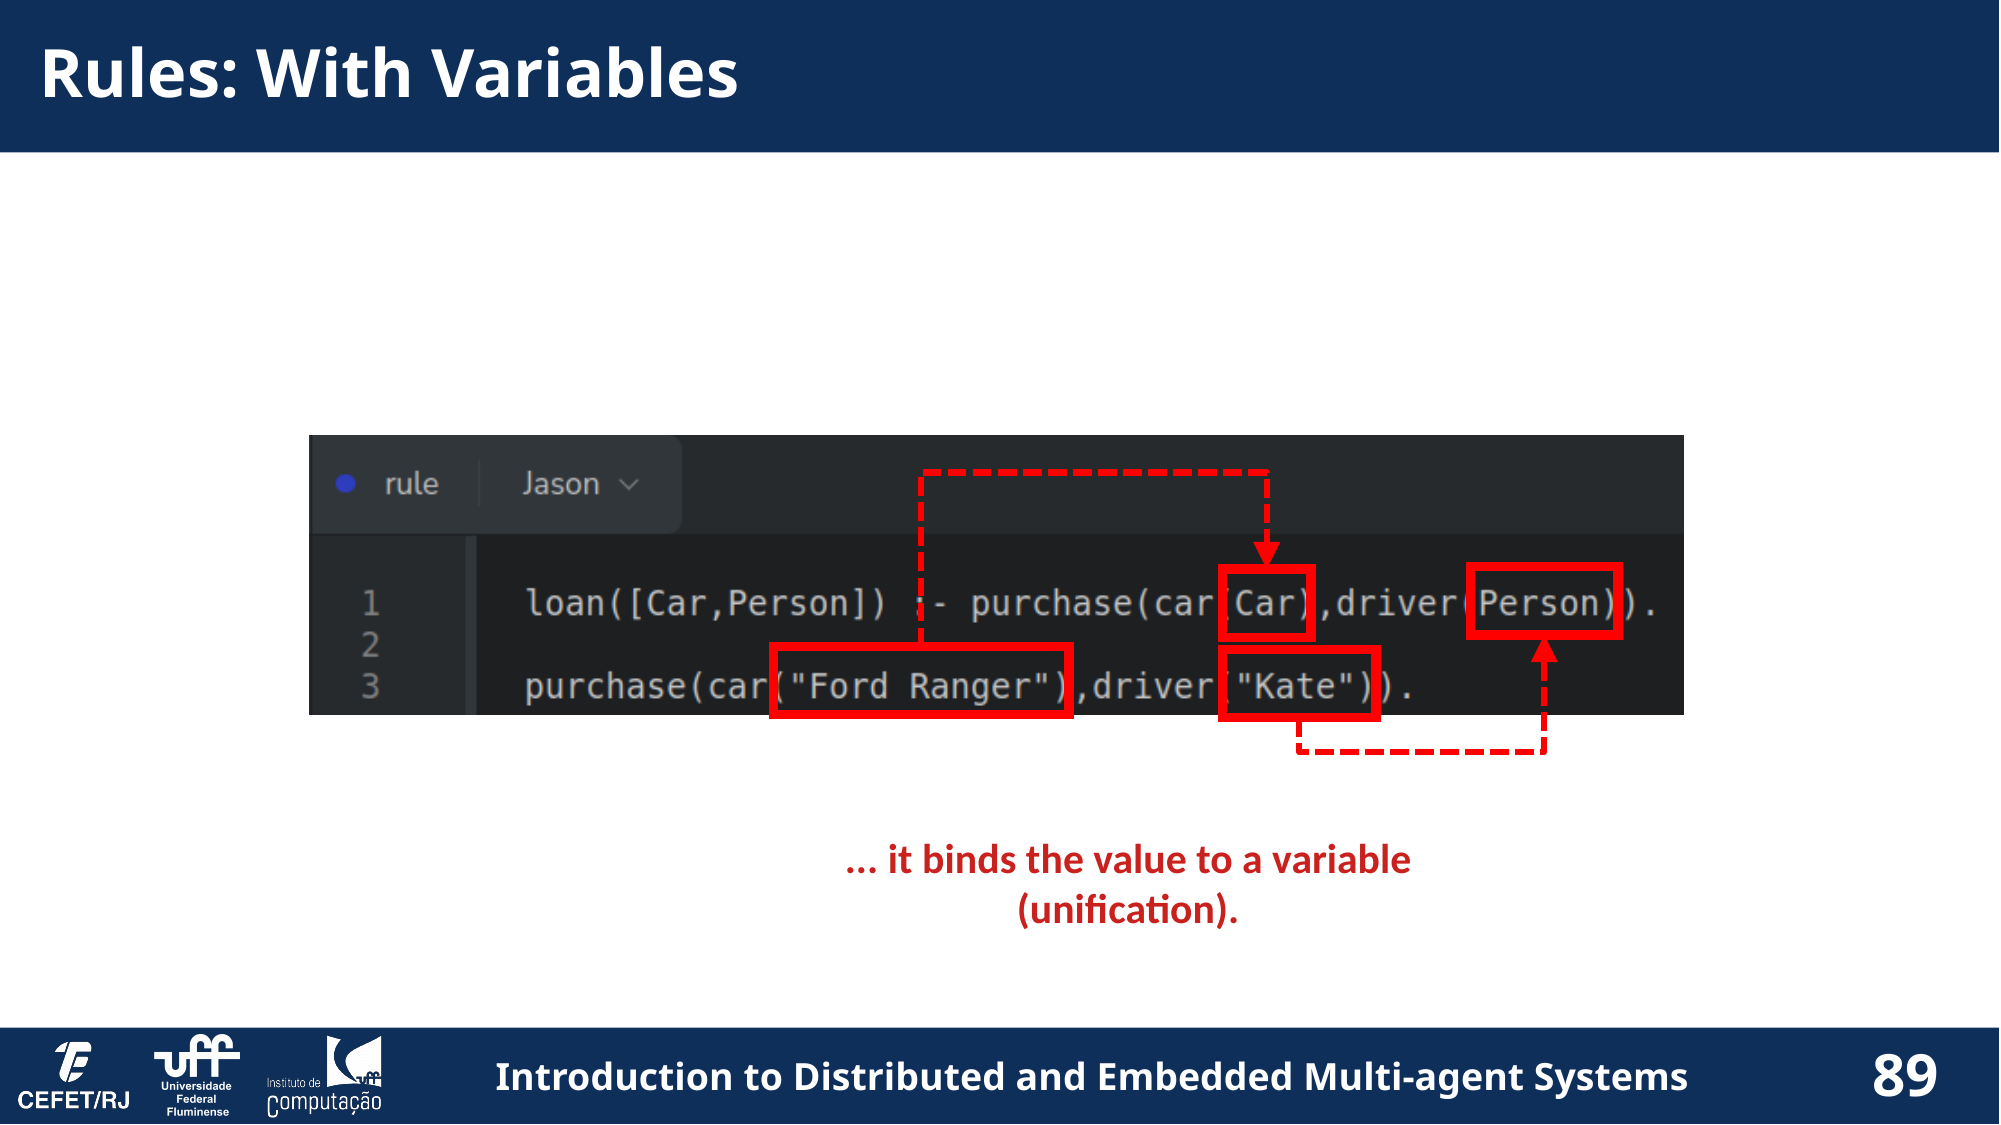

Rules: With Variables
... it binds the value to a variable (unification).